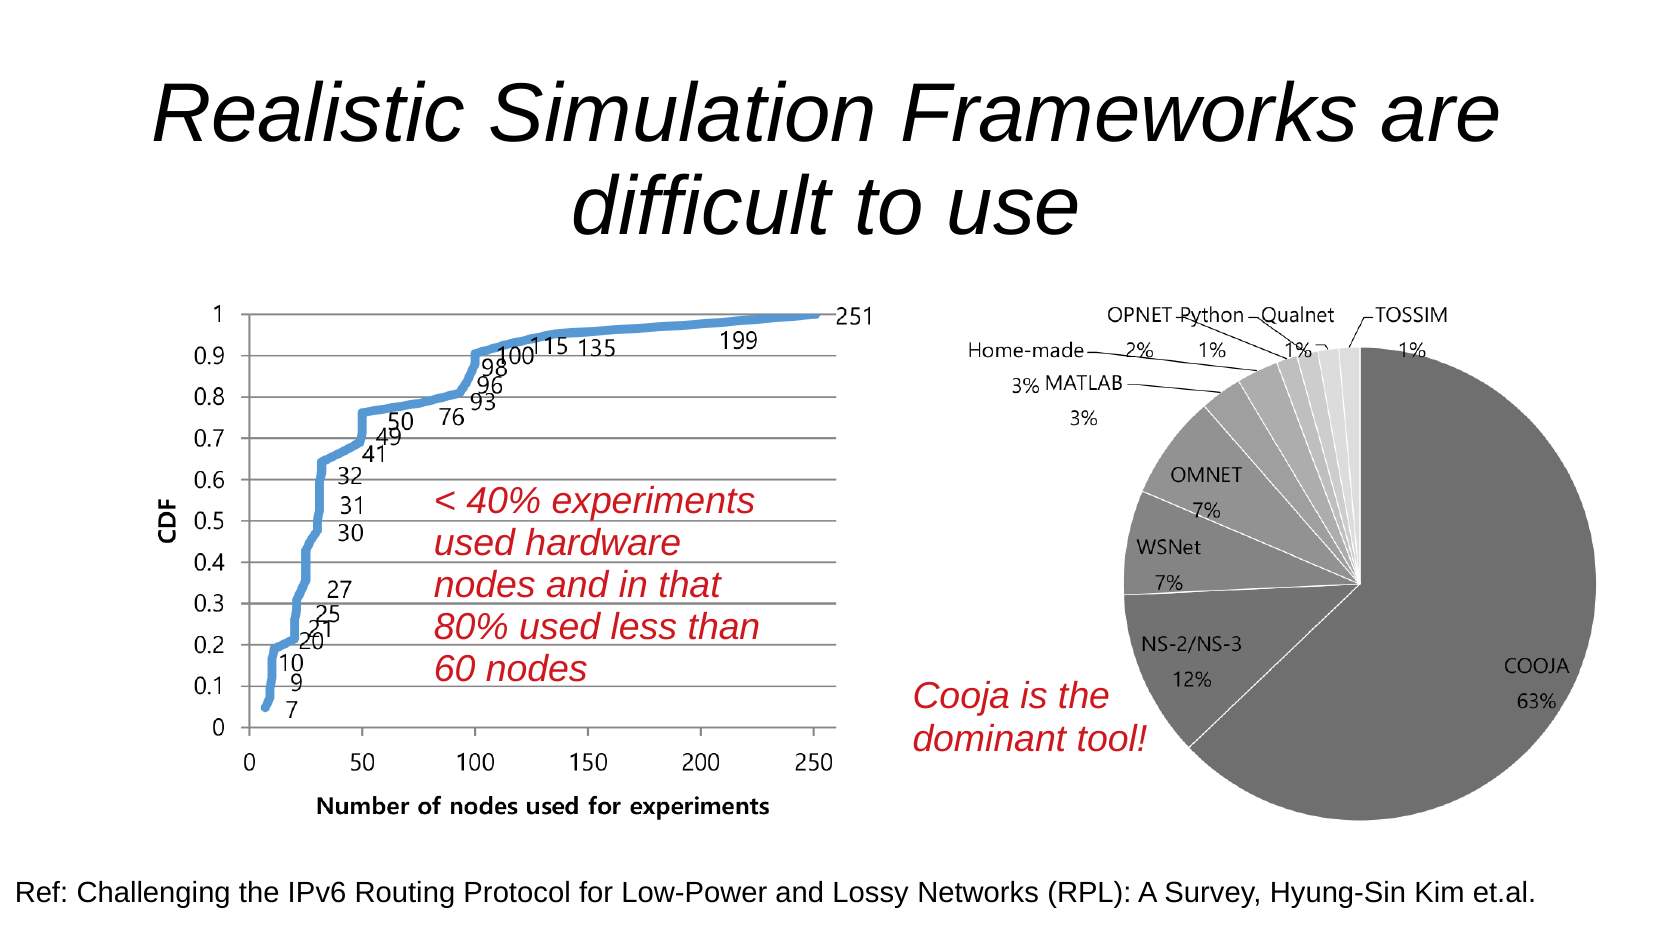

# Realistic Simulation Frameworks are difficult to use
< 40% experiments used hardware nodes and in that 80% used less than 60 nodes
Cooja is the dominant tool!
Ref: Challenging the IPv6 Routing Protocol for Low-Power and Lossy Networks (RPL): A Survey, Hyung-Sin Kim et.al.